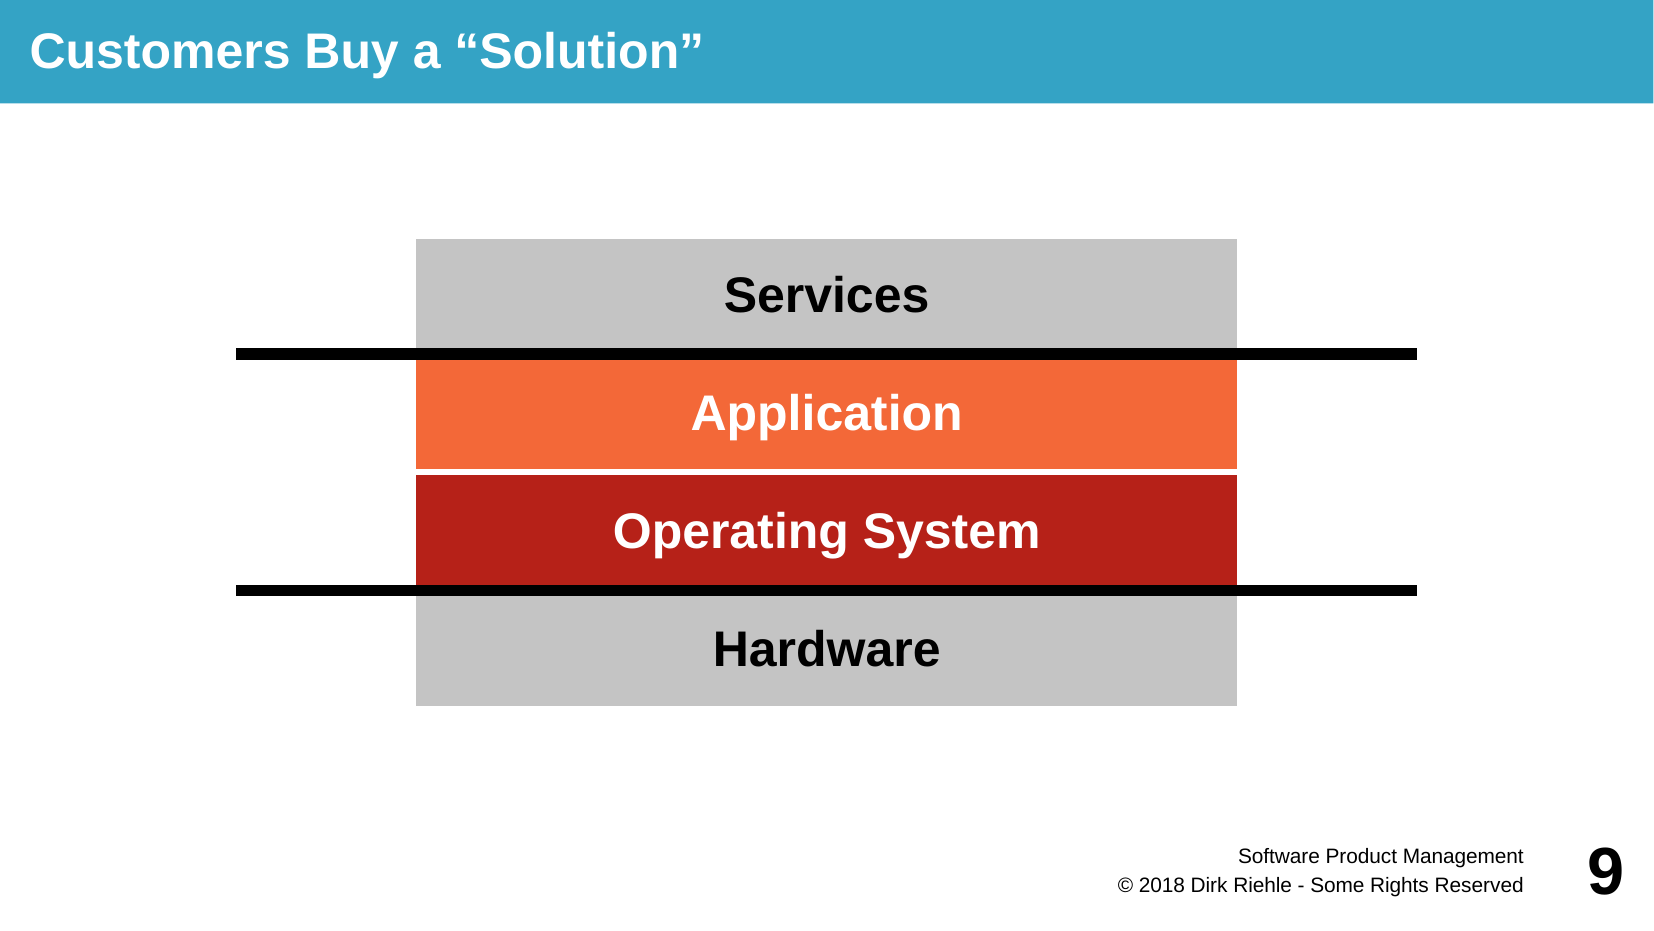

# Customers Buy a “Solution”
Services
Application
Operating System
Hardware
Software Product Management
9
© 2018 Dirk Riehle - Some Rights Reserved